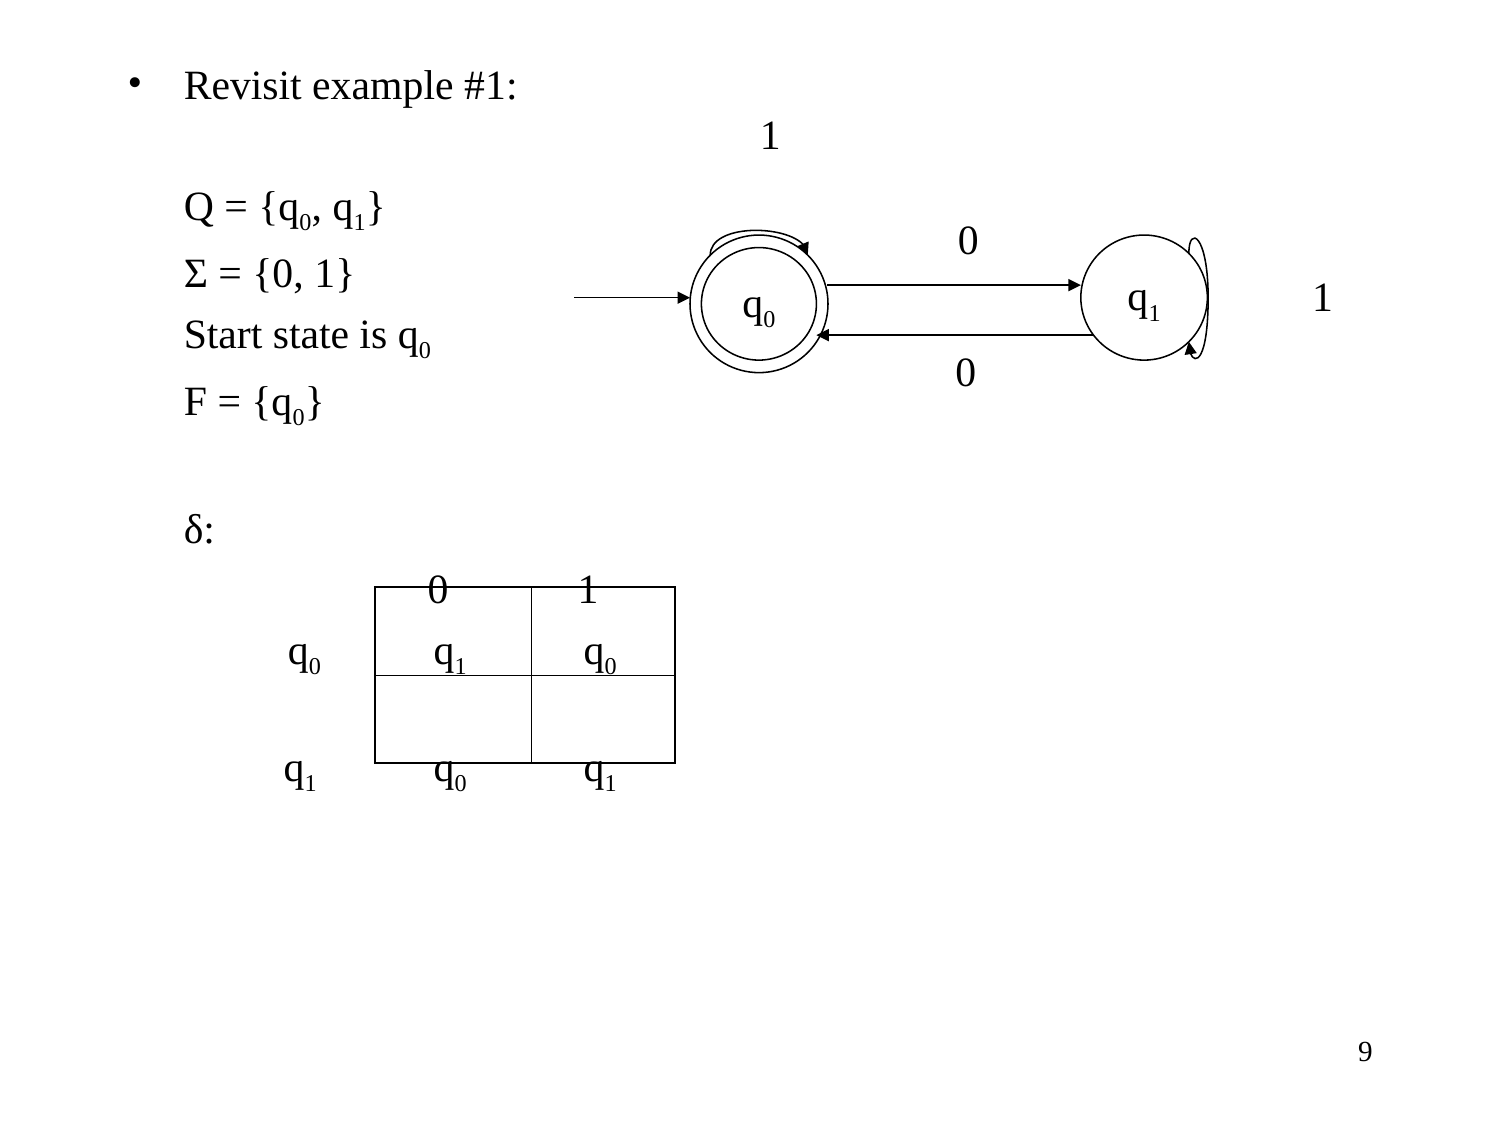

# Revisit example #1:
	Q = {q0, q1}
	Σ = {0, 1}
	Start state is q0
	F = {q0}
	δ:
			0	1
		 q0	 q1 	 q0
		 q1 	 q0	 q1
1
0
q1
q0
1
0
| | |
| --- | --- |
| | |